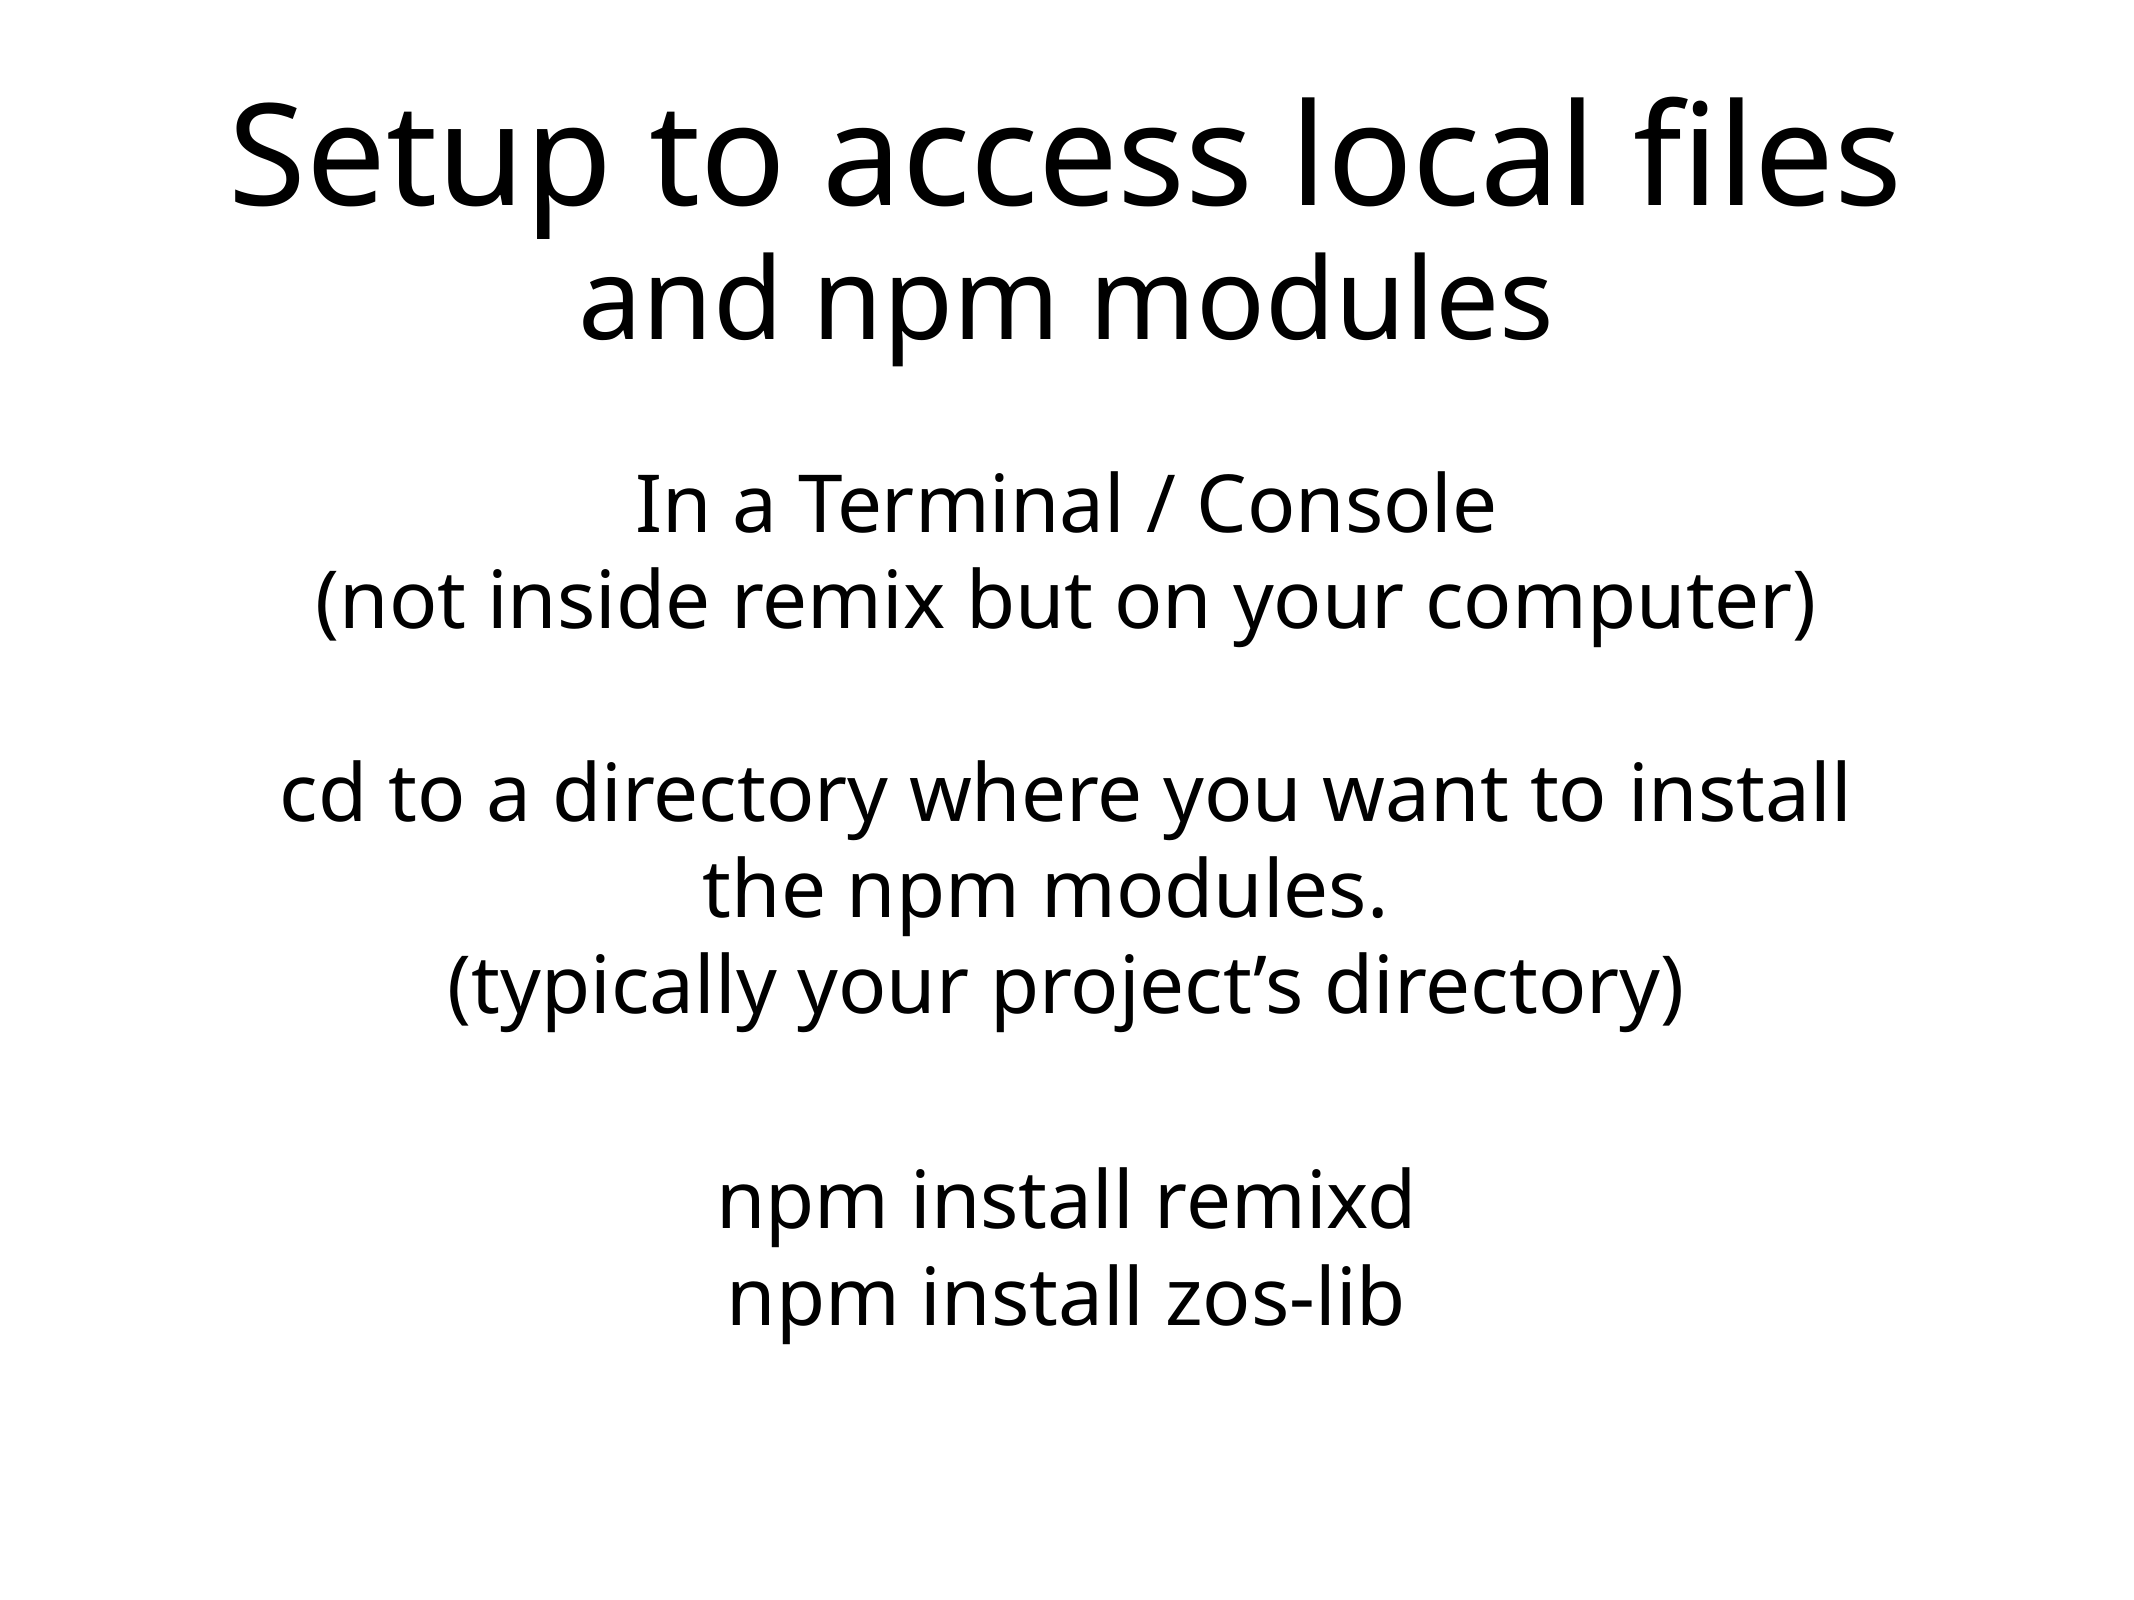

# Setup to access local files
and npm modules
In a Terminal / Console
(not inside remix but on your computer)
cd to a directory where you want to install the npm modules.
(typically your project’s directory)
npm install remixd
npm install zos-lib